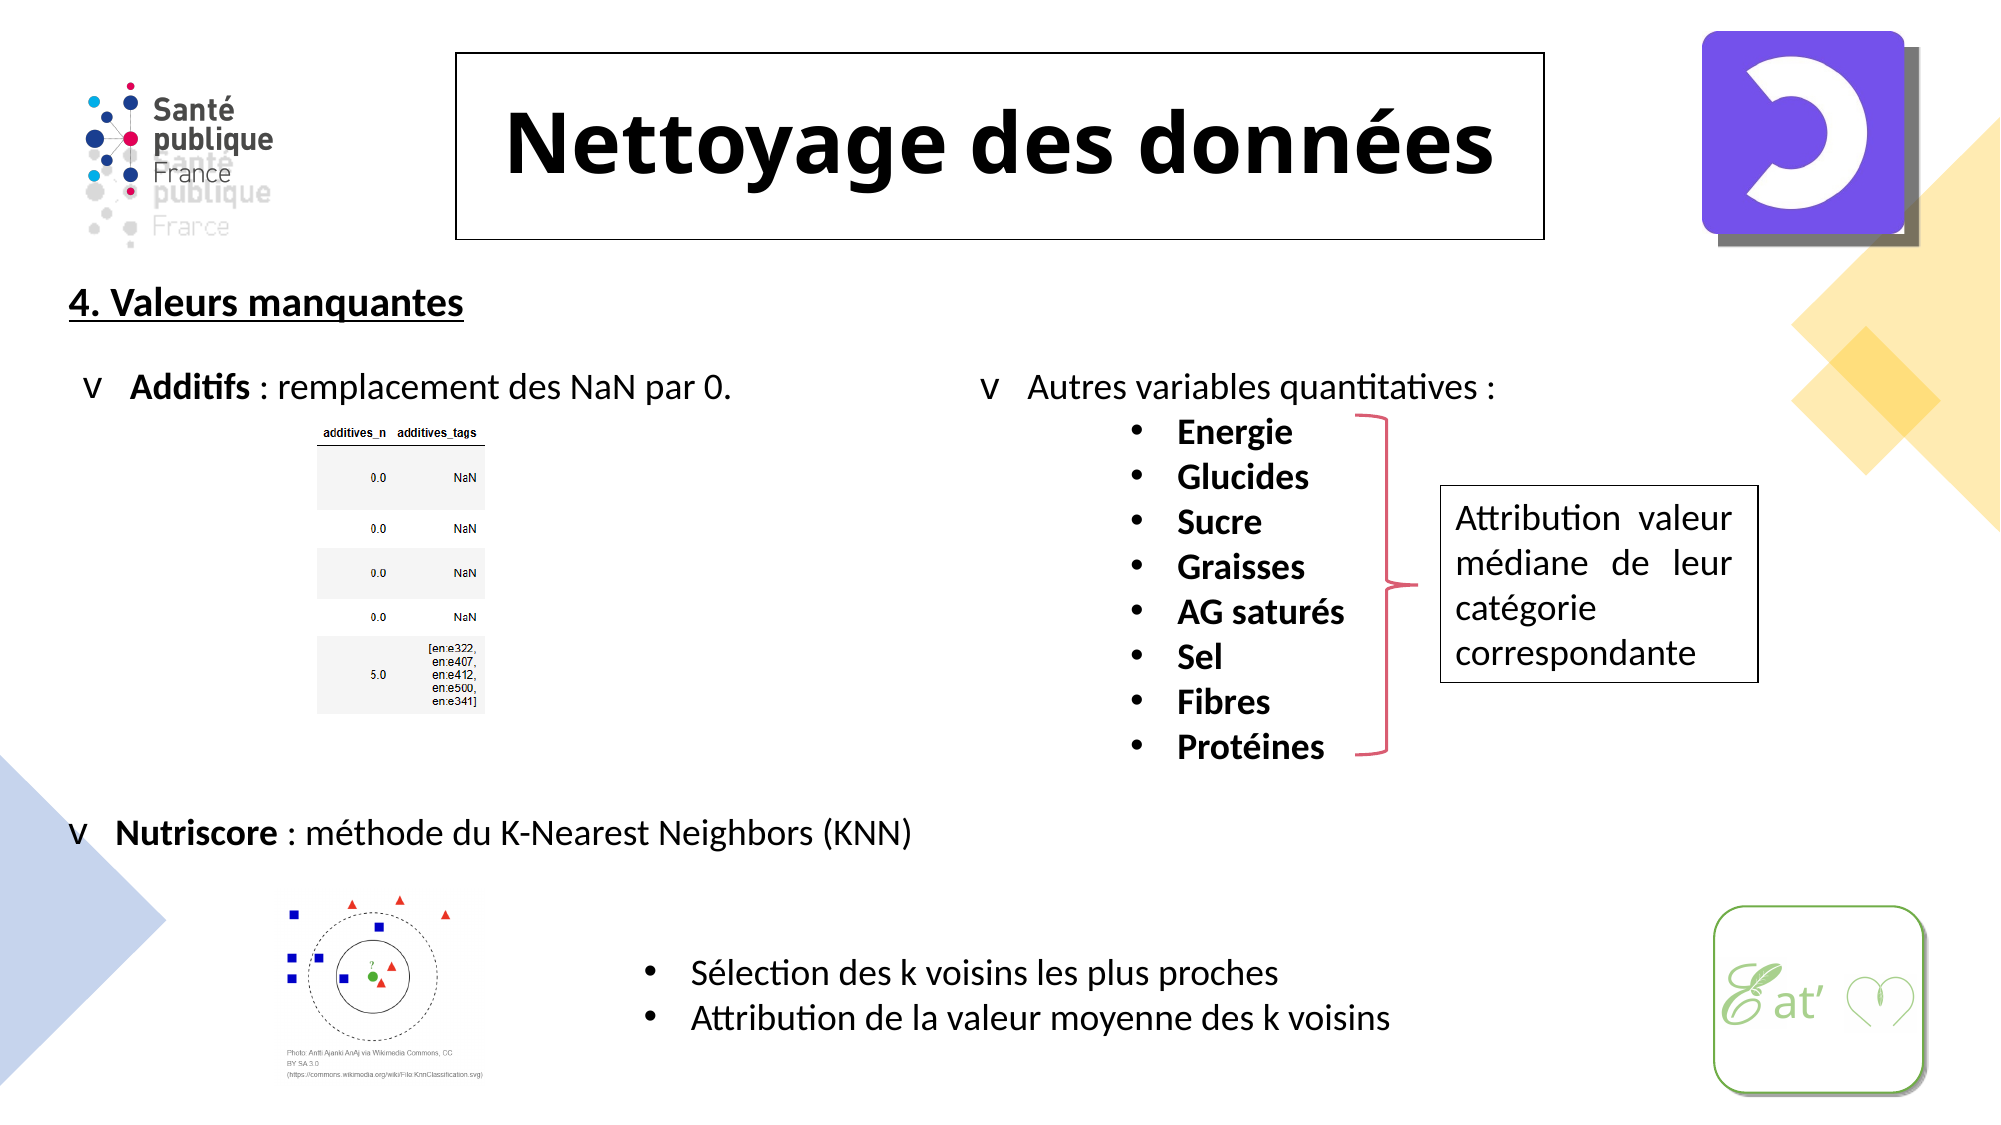

# Nettoyage des données
4. Valeurs manquantes
Additifs : remplacement des NaN par 0.
Autres variables quantitatives :
Energie
Glucides
Sucre
Graisses
AG saturés
Sel
Fibres
Protéines
Attribution valeur médiane de leur catégorie correspondante
Nutriscore : méthode du K-Nearest Neighbors (KNN)
Sélection des k voisins les plus proches
Attribution de la valeur moyenne des k voisins
at’